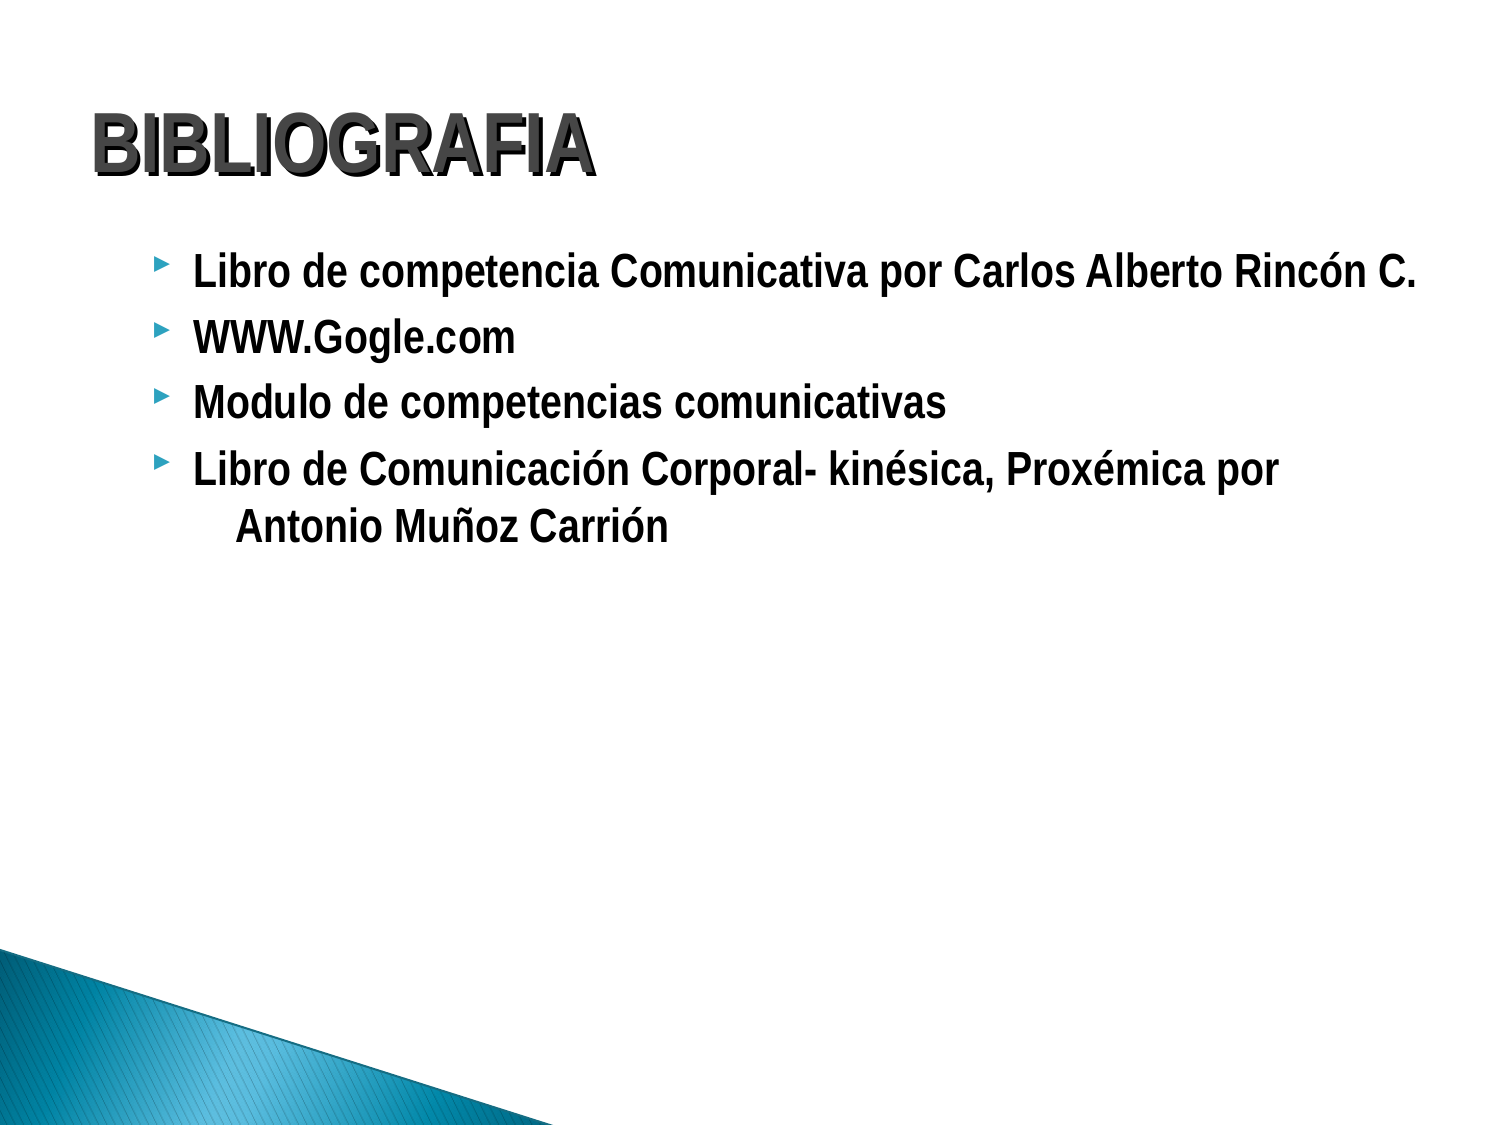

BIBLIOGRAFIA
# Libro de competencia Comunicativa por Carlos Alberto Rincón C.
WWW.Gogle.com
Modulo de competencias comunicativas
Libro de Comunicación Corporal- kinésica, Proxémica por Antonio Muñoz Carrión